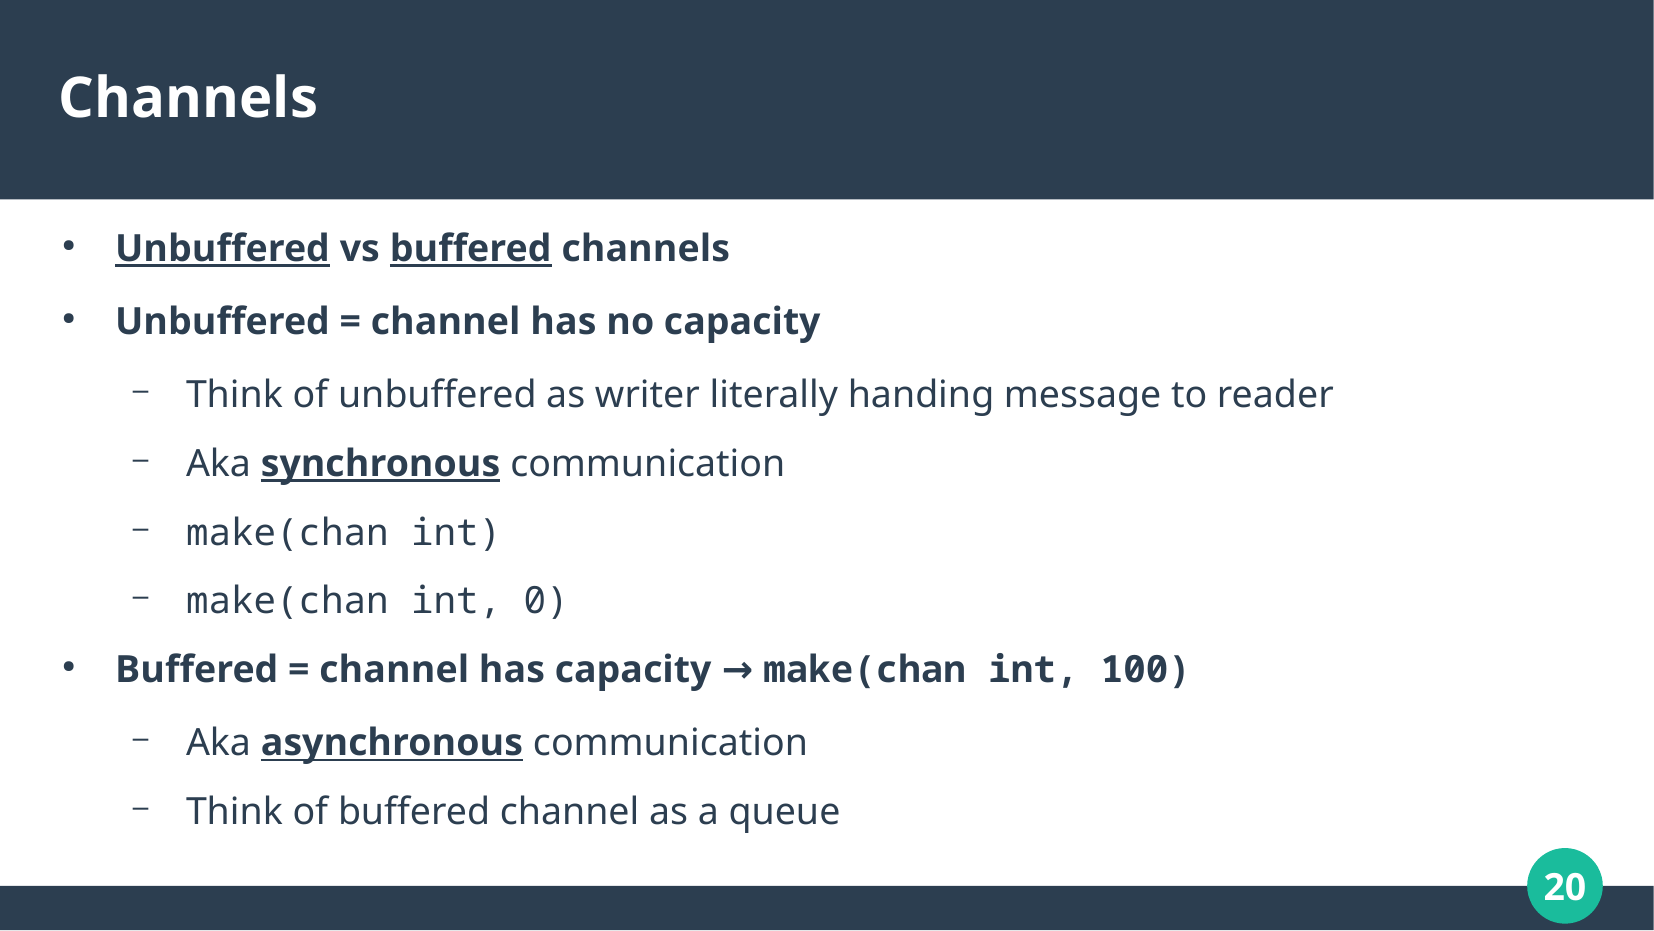

# Channels
Unbuffered vs buffered channels
Unbuffered = channel has no capacity
Think of unbuffered as writer literally handing message to reader
Aka synchronous communication
make(chan int)
make(chan int, 0)
Buffered = channel has capacity → make(chan int, 100)
Aka asynchronous communication
Think of buffered channel as a queue